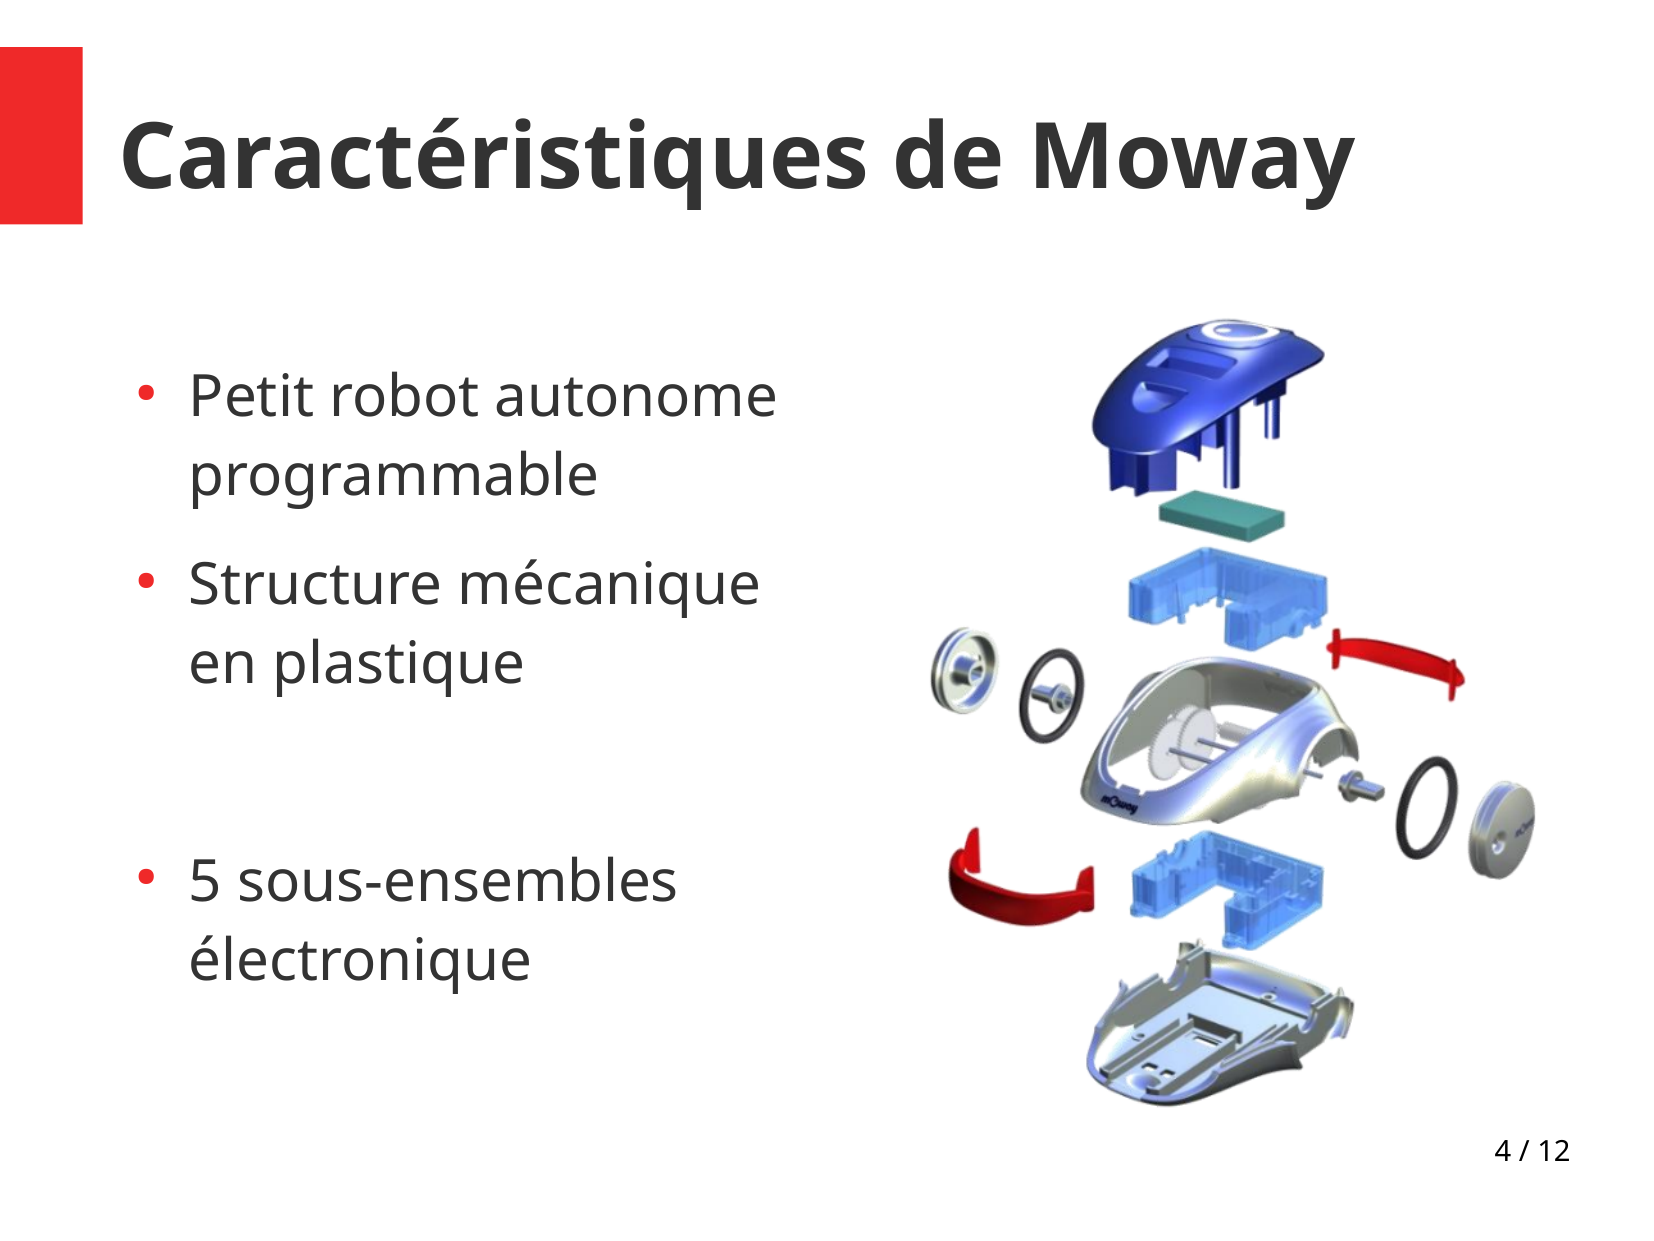

# Caractéristiques de Moway
Petit robot autonome programmable
Structure mécanique en plastique
5 sous-ensembles électronique
4